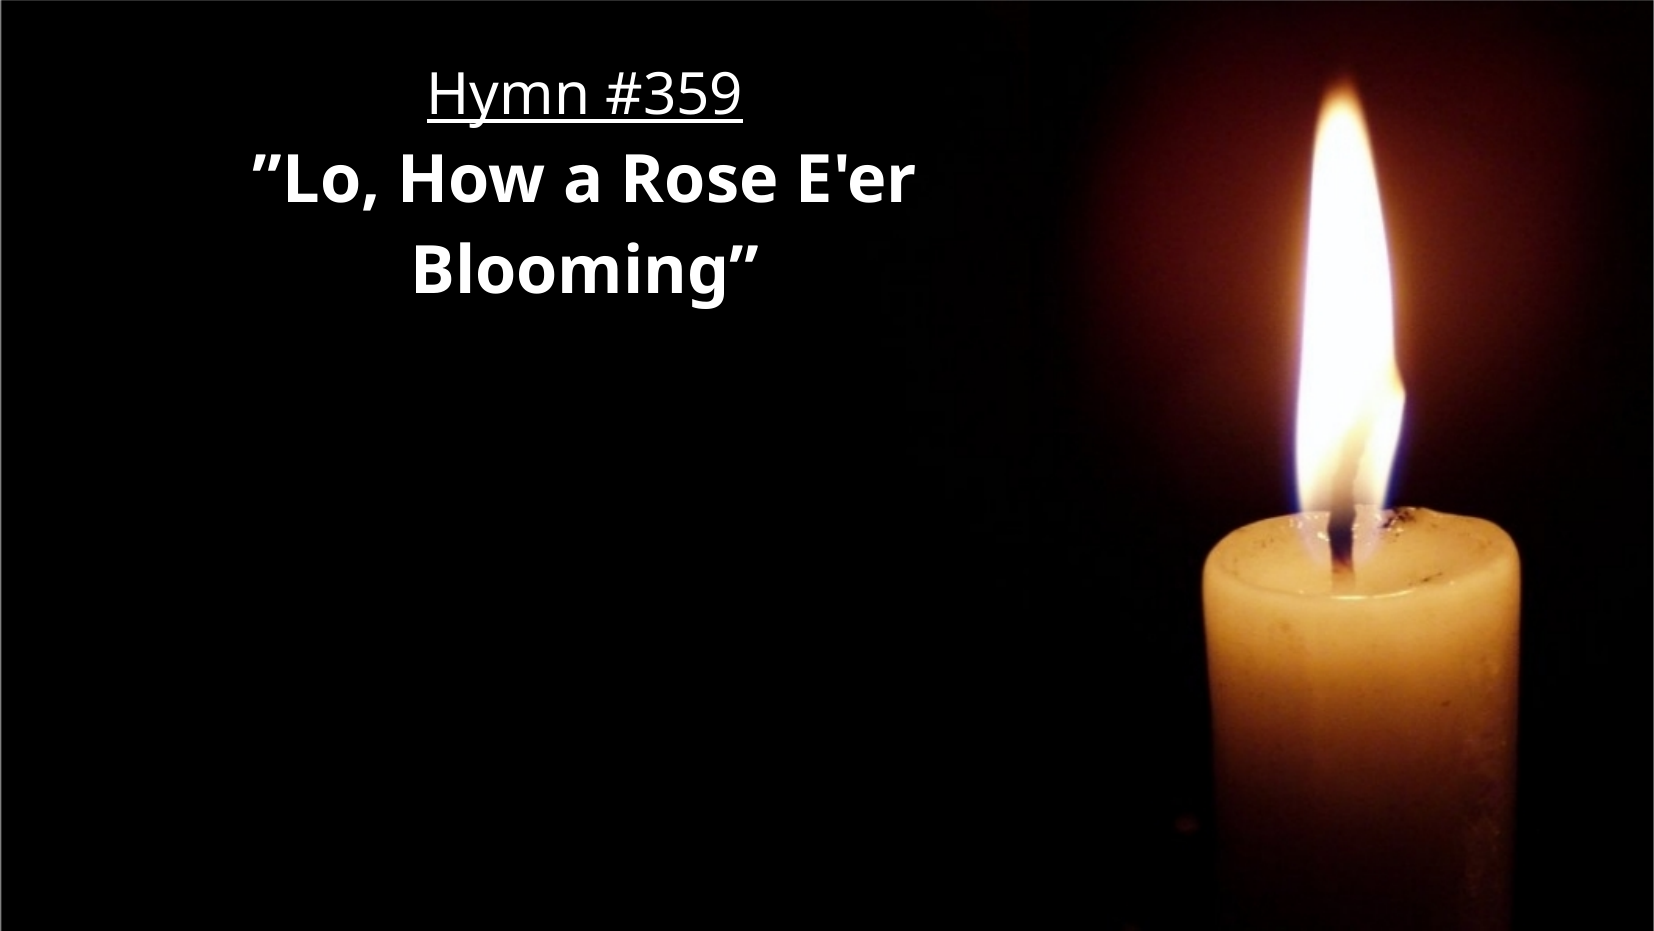

Hymn #359
”Lo, How a Rose E'er Blooming”